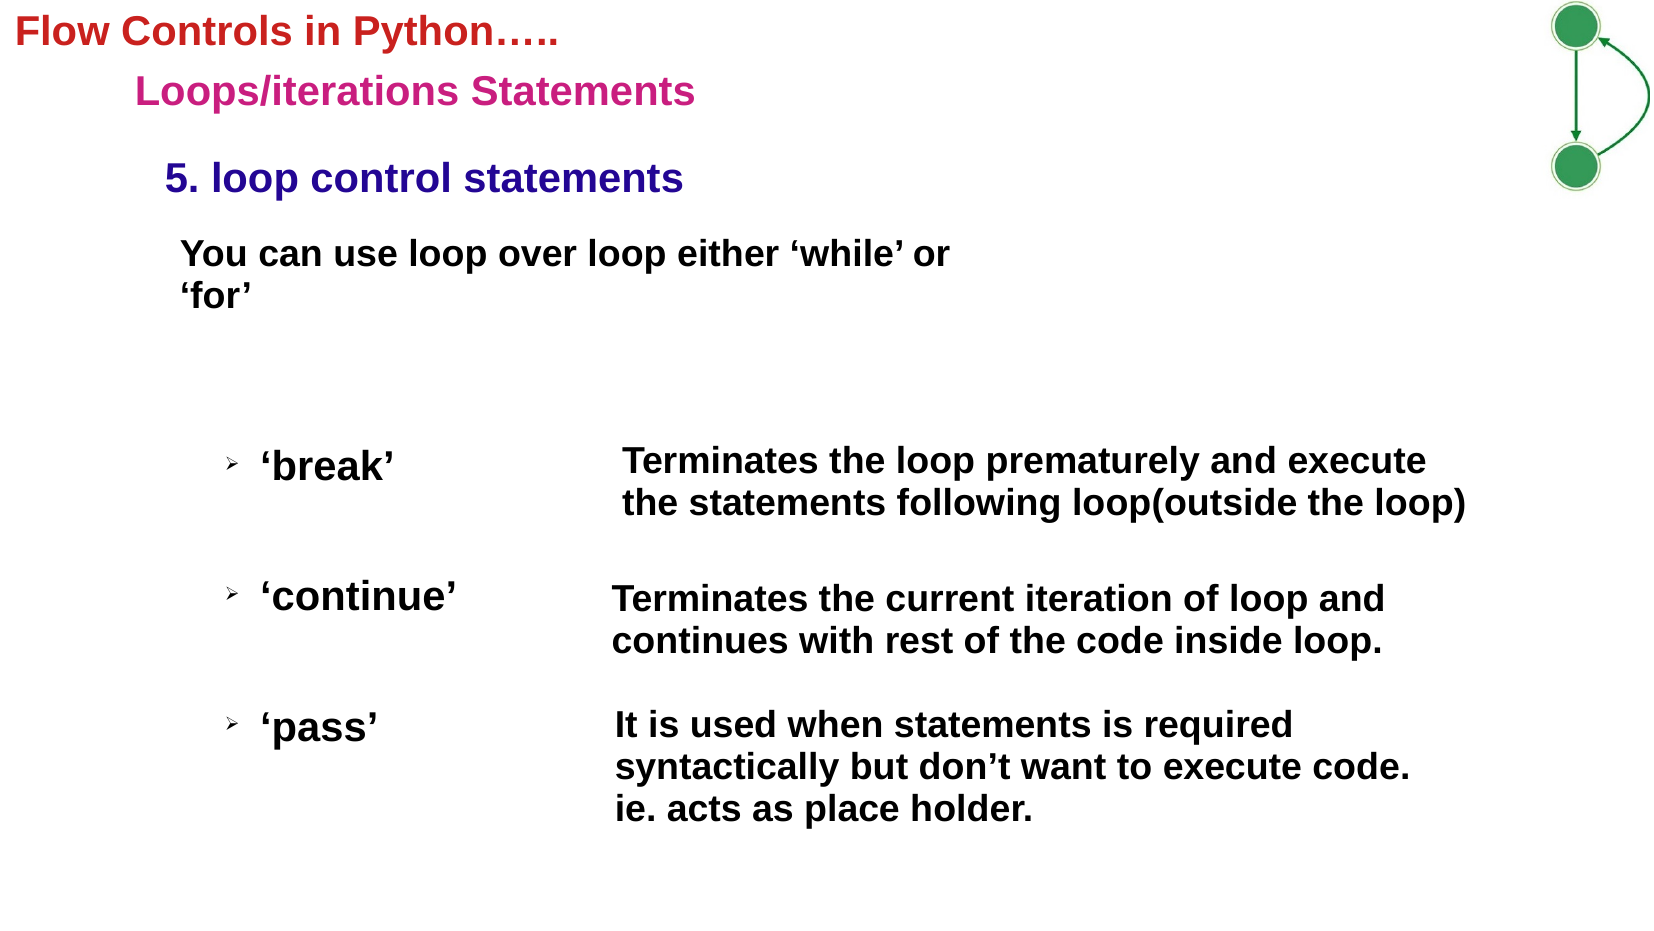

Flow Controls in Python…..
Loops/iterations Statements
5. loop control statements
You can use loop over loop either ‘while’ or ‘for’
Terminates the loop prematurely and execute the statements following loop(outside the loop)
‘break’
‘continue’
‘pass’
Terminates the current iteration of loop and continues with rest of the code inside loop.
It is used when statements is required syntactically but don’t want to execute code.
ie. acts as place holder.